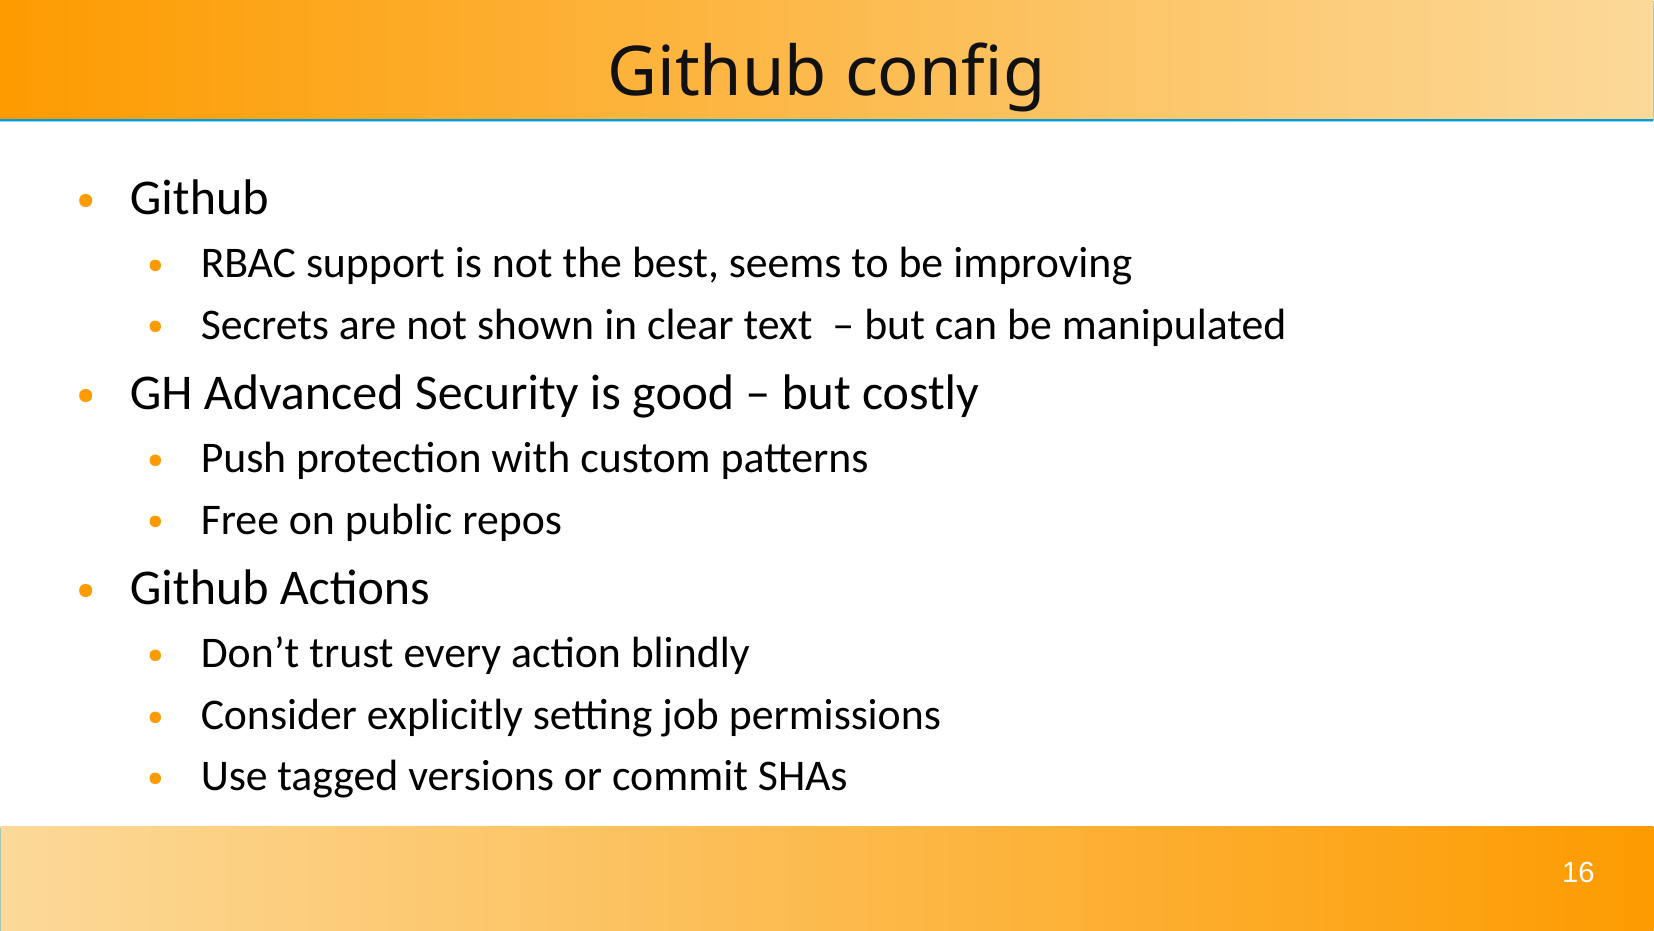

# Github config
Github
RBAC support is not the best, seems to be improving
Secrets are not shown in clear text – but can be manipulated
GH Advanced Security is good – but costly
Push protection with custom patterns
Free on public repos
Github Actions
Don’t trust every action blindly
Consider explicitly setting job permissions
Use tagged versions or commit SHAs
16